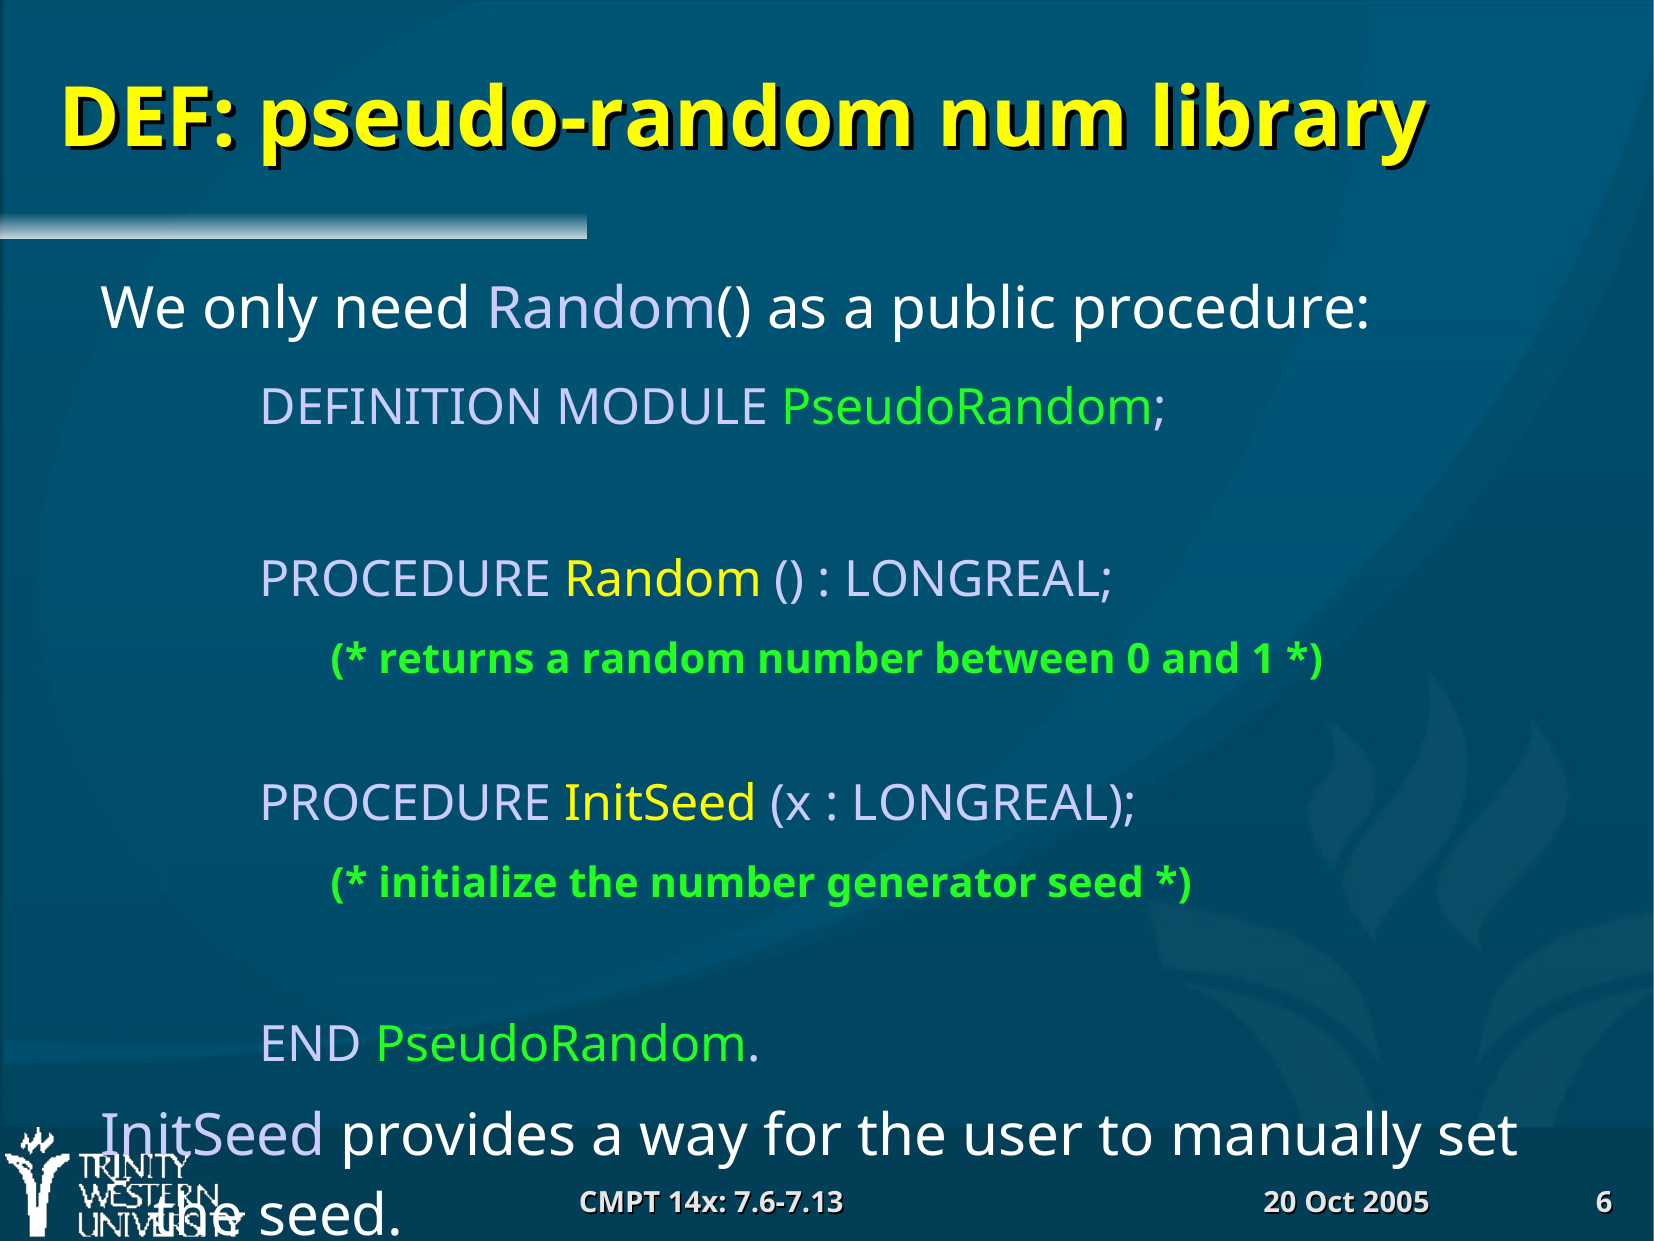

# DEF: pseudo-random num library
We only need Random() as a public procedure:
DEFINITION MODULE PseudoRandom;
PROCEDURE Random () : LONGREAL;
(* returns a random number between 0 and 1 *)
PROCEDURE InitSeed (x : LONGREAL);
(* initialize the number generator seed *)
END PseudoRandom.
InitSeed provides a way for the user to manually set the seed.
CMPT 14x: 7.6-7.13
20 Oct 2005
6